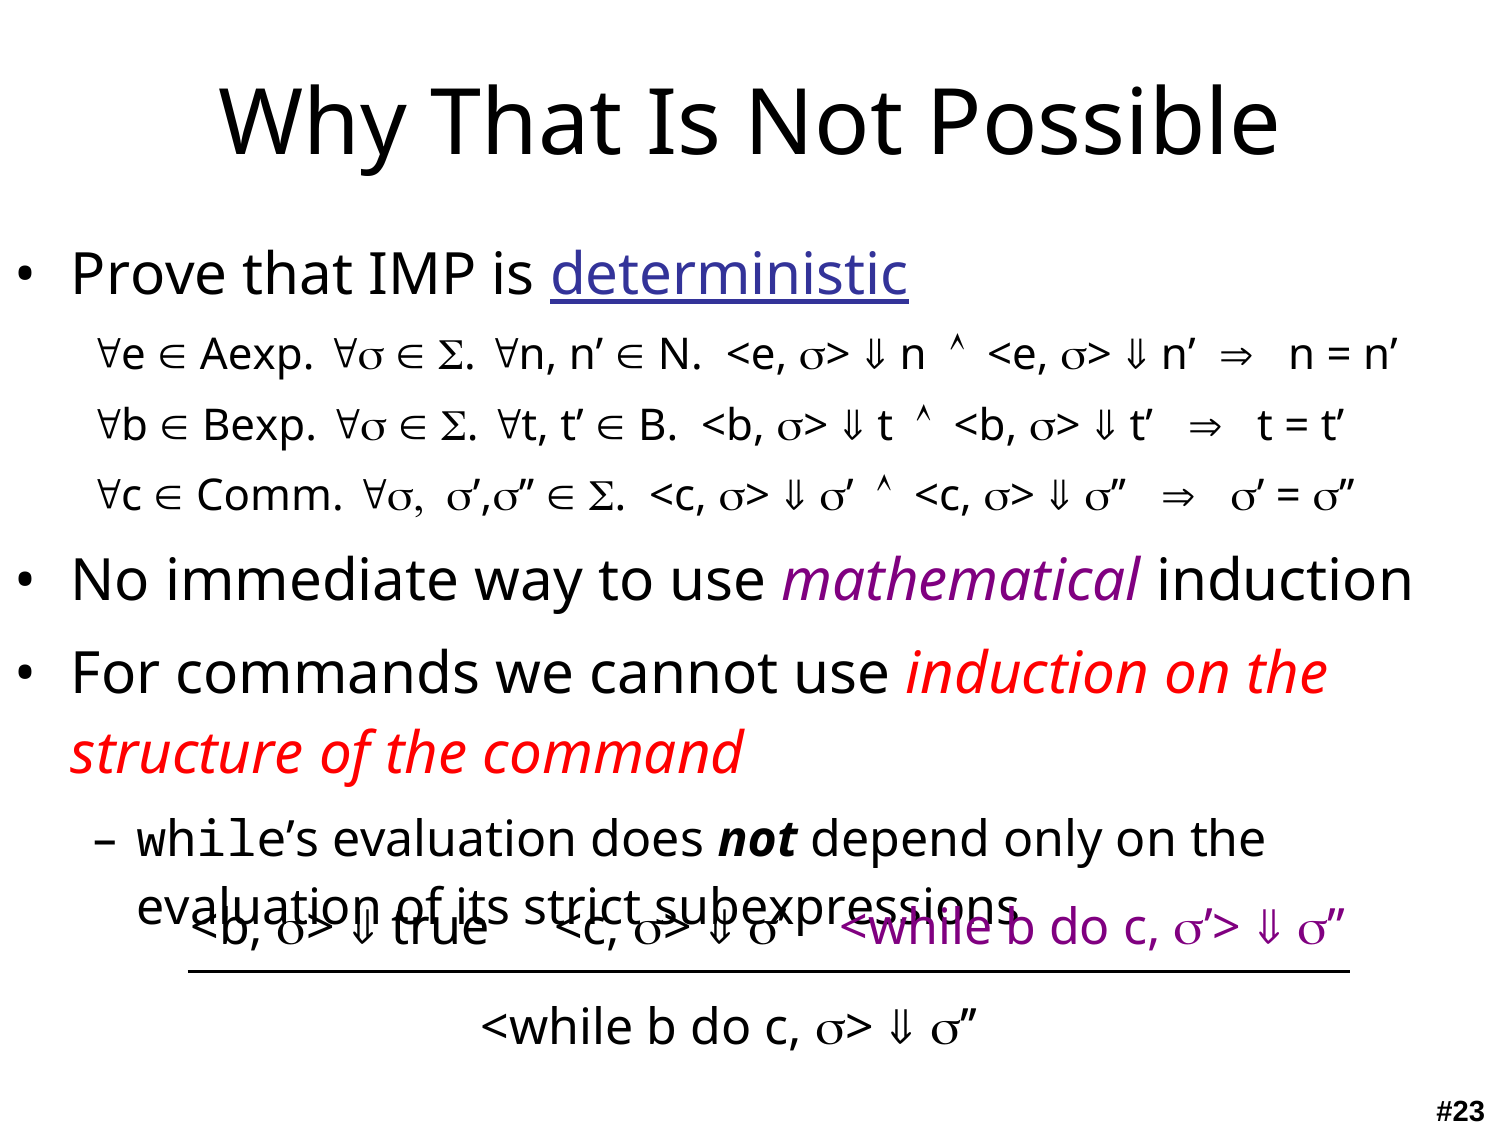

# Why That Is Not Possible
Prove that IMP is deterministic
e  Aexp.   . n, n’  N. <e, >  n  <e, >  n’  n = n’
b  Bexp.   . t, t’  B. <b, >  t  <b, >  t’  t = t’
c  Comm. ’,’’  . <c, >  ’  <c, >  ’’  ’ = ’’
No immediate way to use mathematical induction
For commands we cannot use induction on the structure of the command
while’s evaluation does not depend only on the evaluation of its strict subexpressions
<b, >  true <c, >  ’ <while b do c, ’>  ’’
<while b do c, >  ’’
23